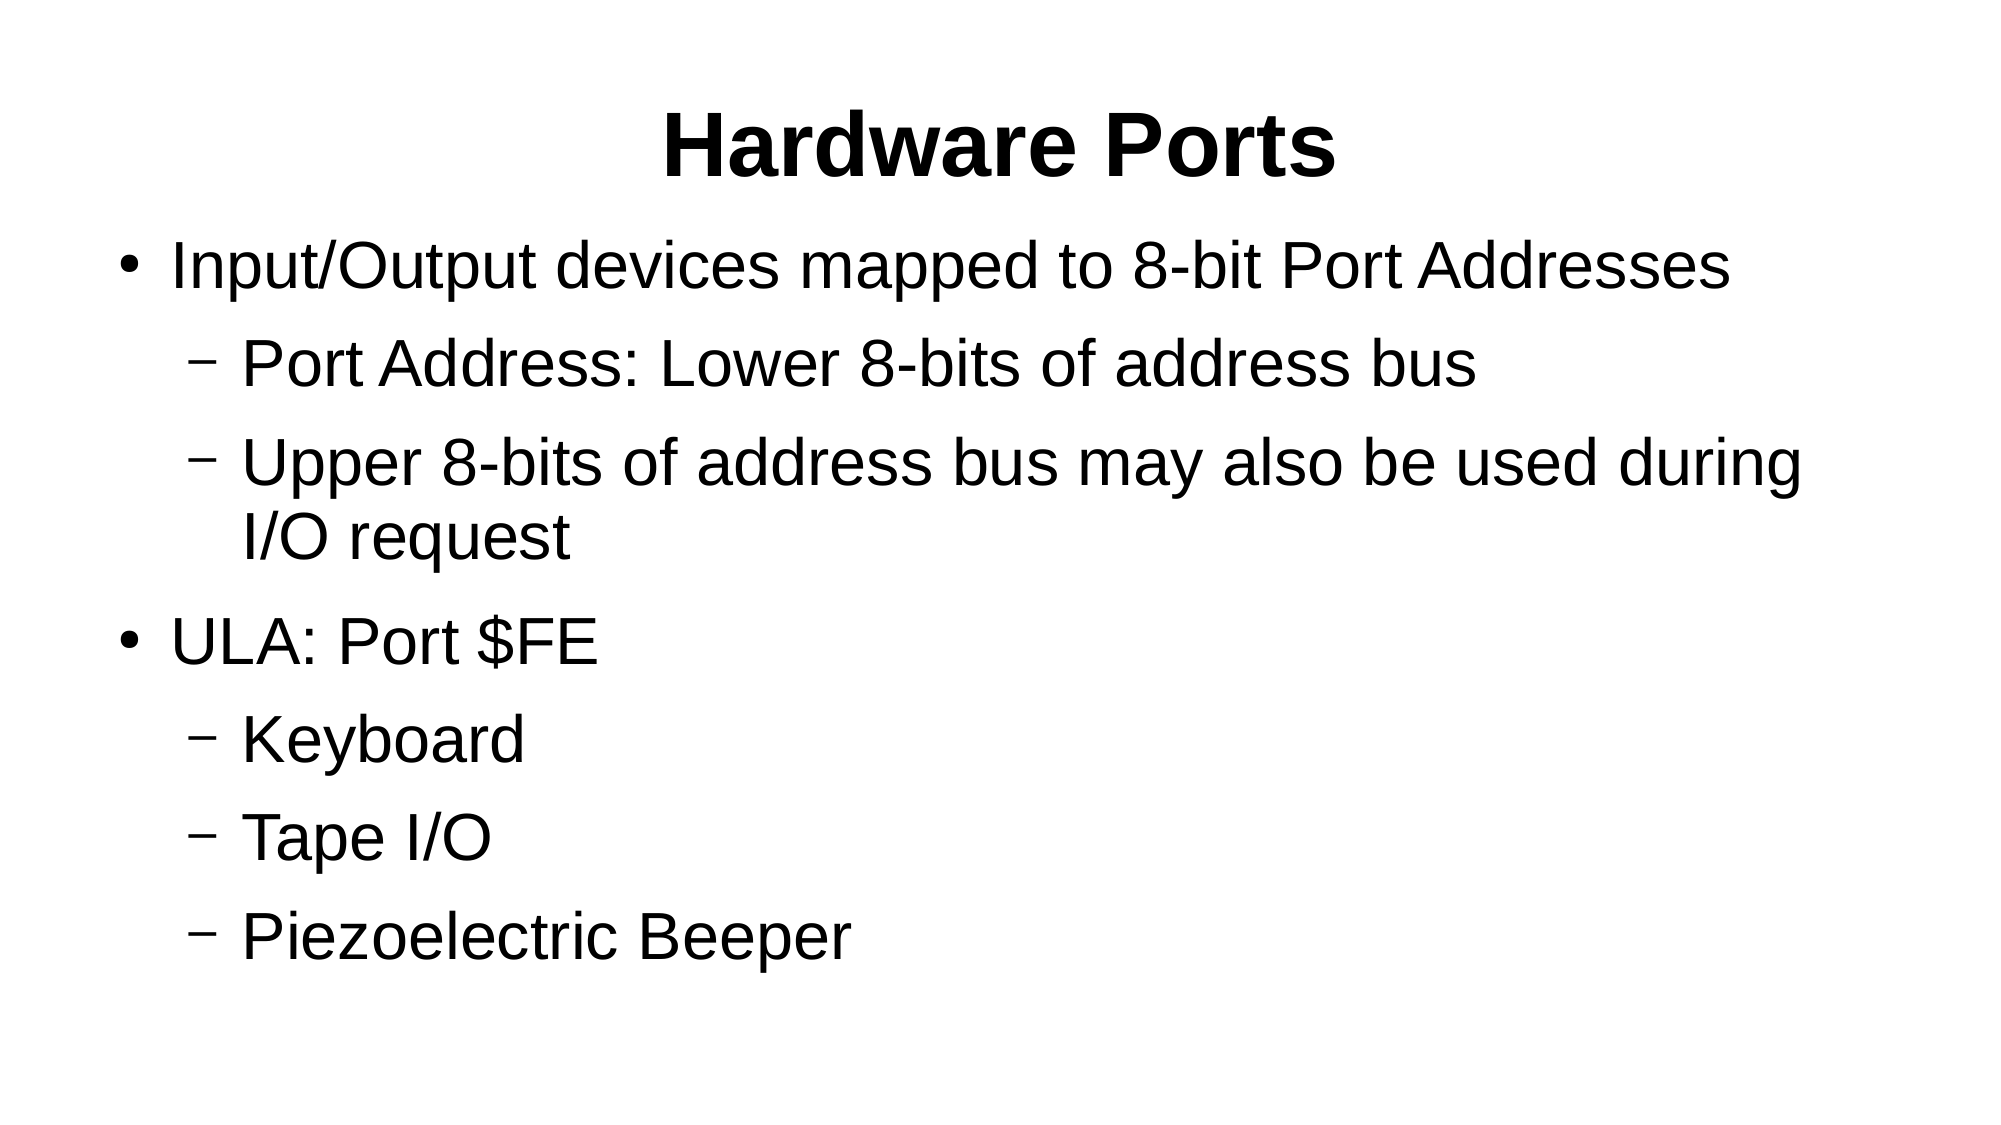

# Hardware Ports
Input/Output devices mapped to 8-bit Port Addresses
Port Address: Lower 8-bits of address bus
Upper 8-bits of address bus may also be used during I/O request
ULA: Port $FE
Keyboard
Tape I/O
Piezoelectric Beeper